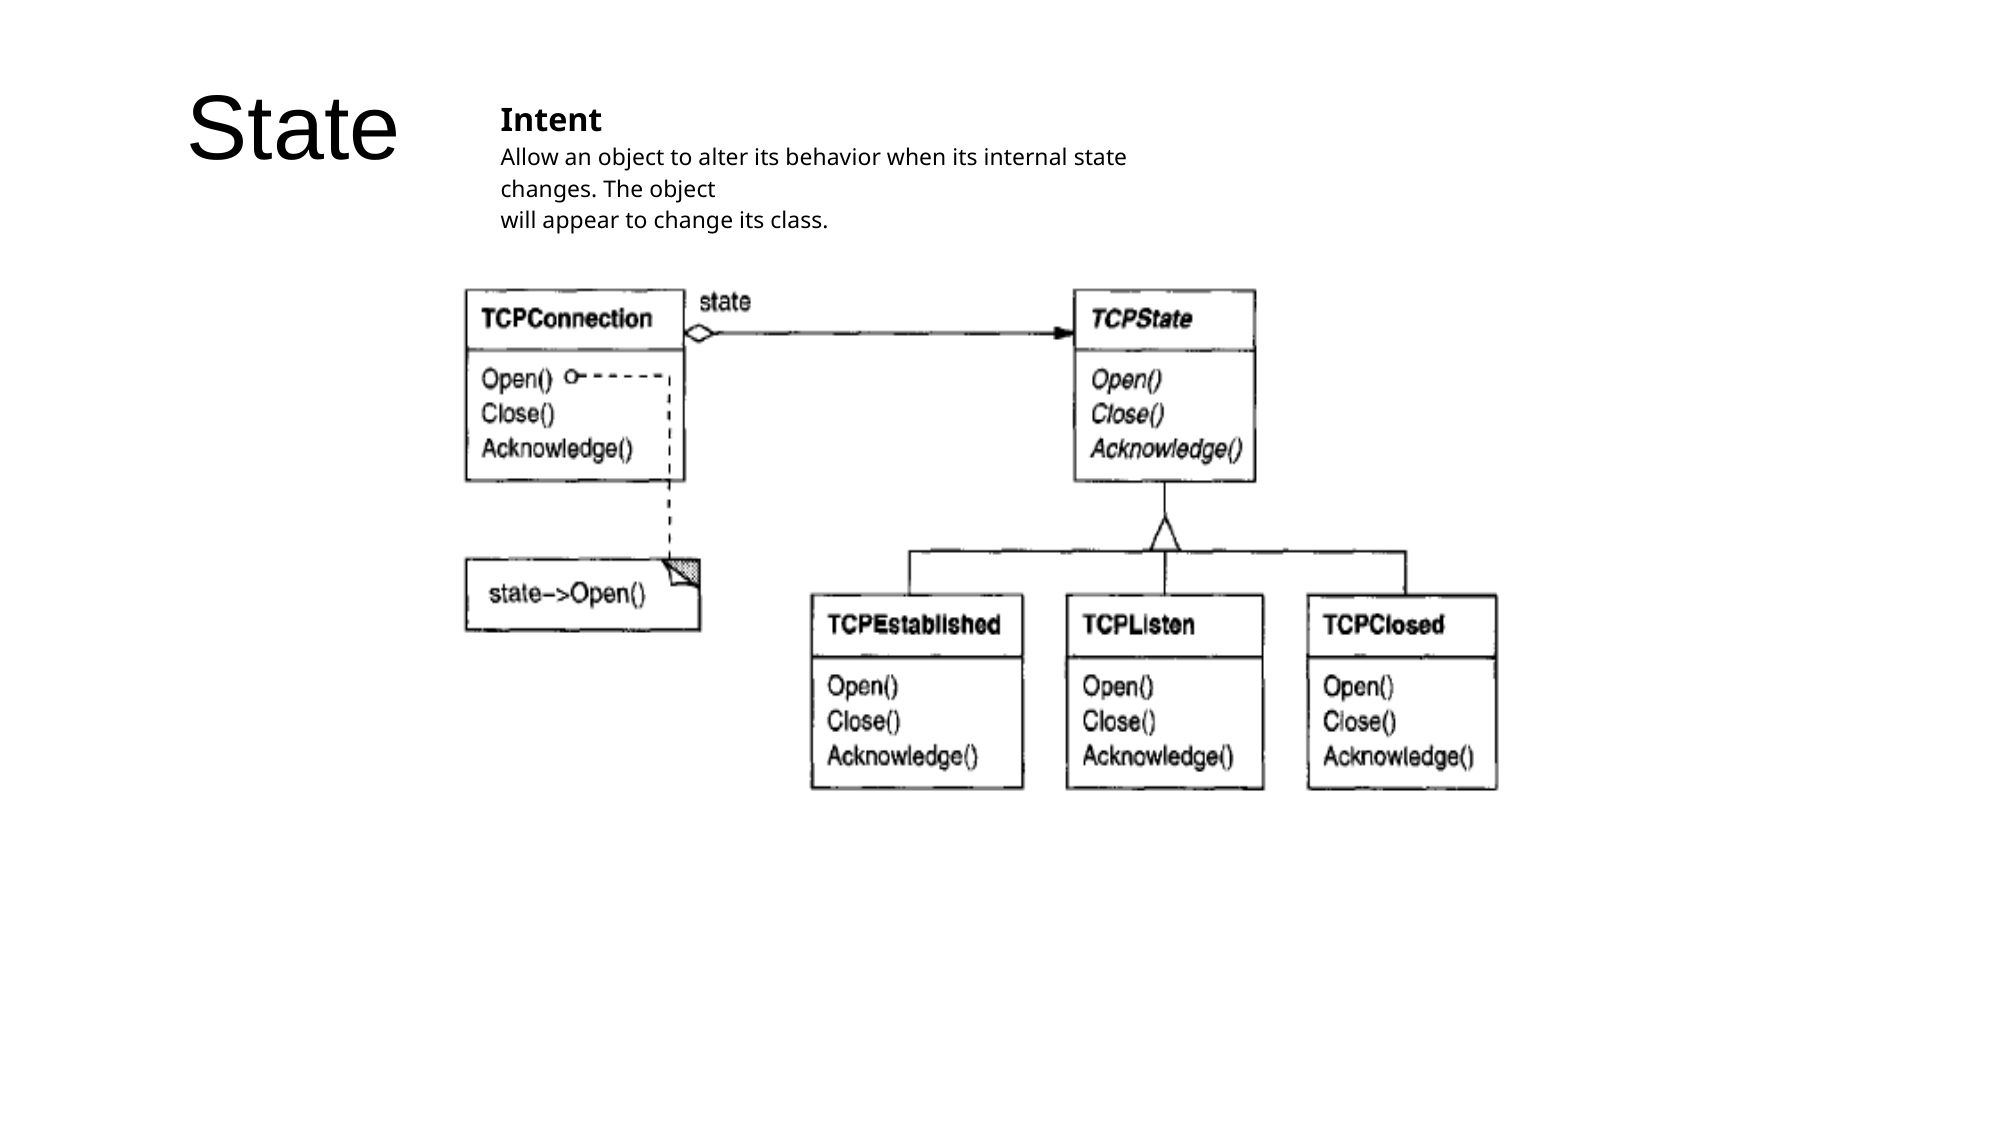

# State
Intent
Allow an object to alter its behavior when its internal state changes. The object
will appear to change its class.